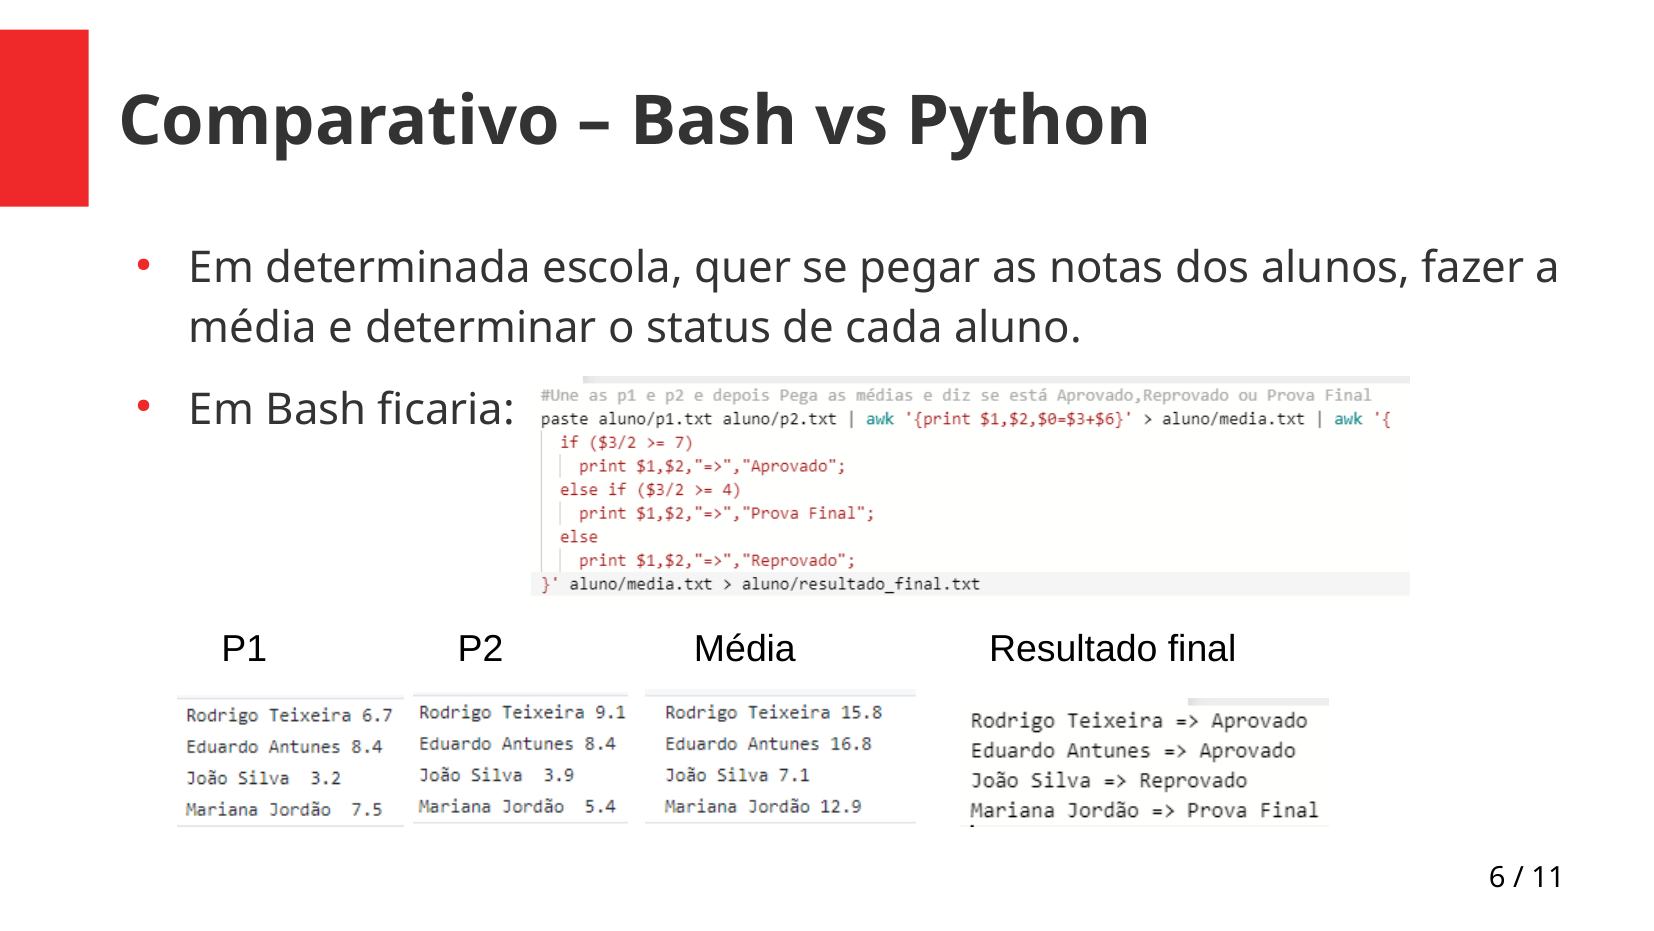

# Comparativo – Bash vs Python
Em determinada escola, quer se pegar as notas dos alunos, fazer a média e determinar o status de cada aluno.
Em Bash ficaria:
P1
P2
Média
Resultado final
6